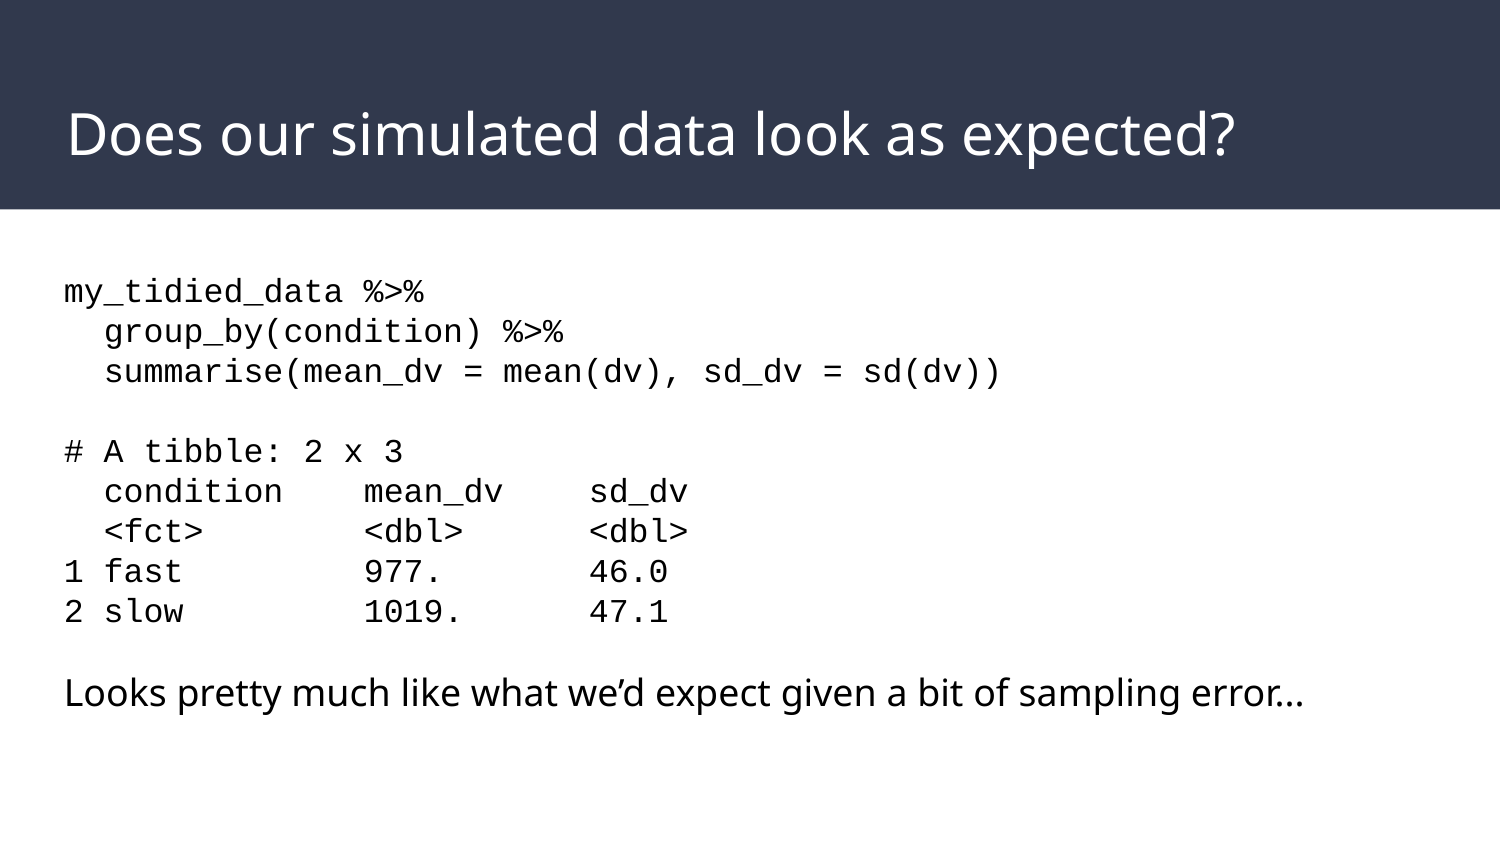

# Does our simulated data look as expected?
my_tidied_data %>%
 group_by(condition) %>%
 summarise(mean_dv = mean(dv), sd_dv = sd(dv))
# A tibble: 2 x 3
 condition 	mean_dv 	sd_dv
 <fct> 		<dbl> 		<dbl>
1 fast 		977. 		46.0
2 slow 		1019. 		47.1
Looks pretty much like what we’d expect given a bit of sampling error...